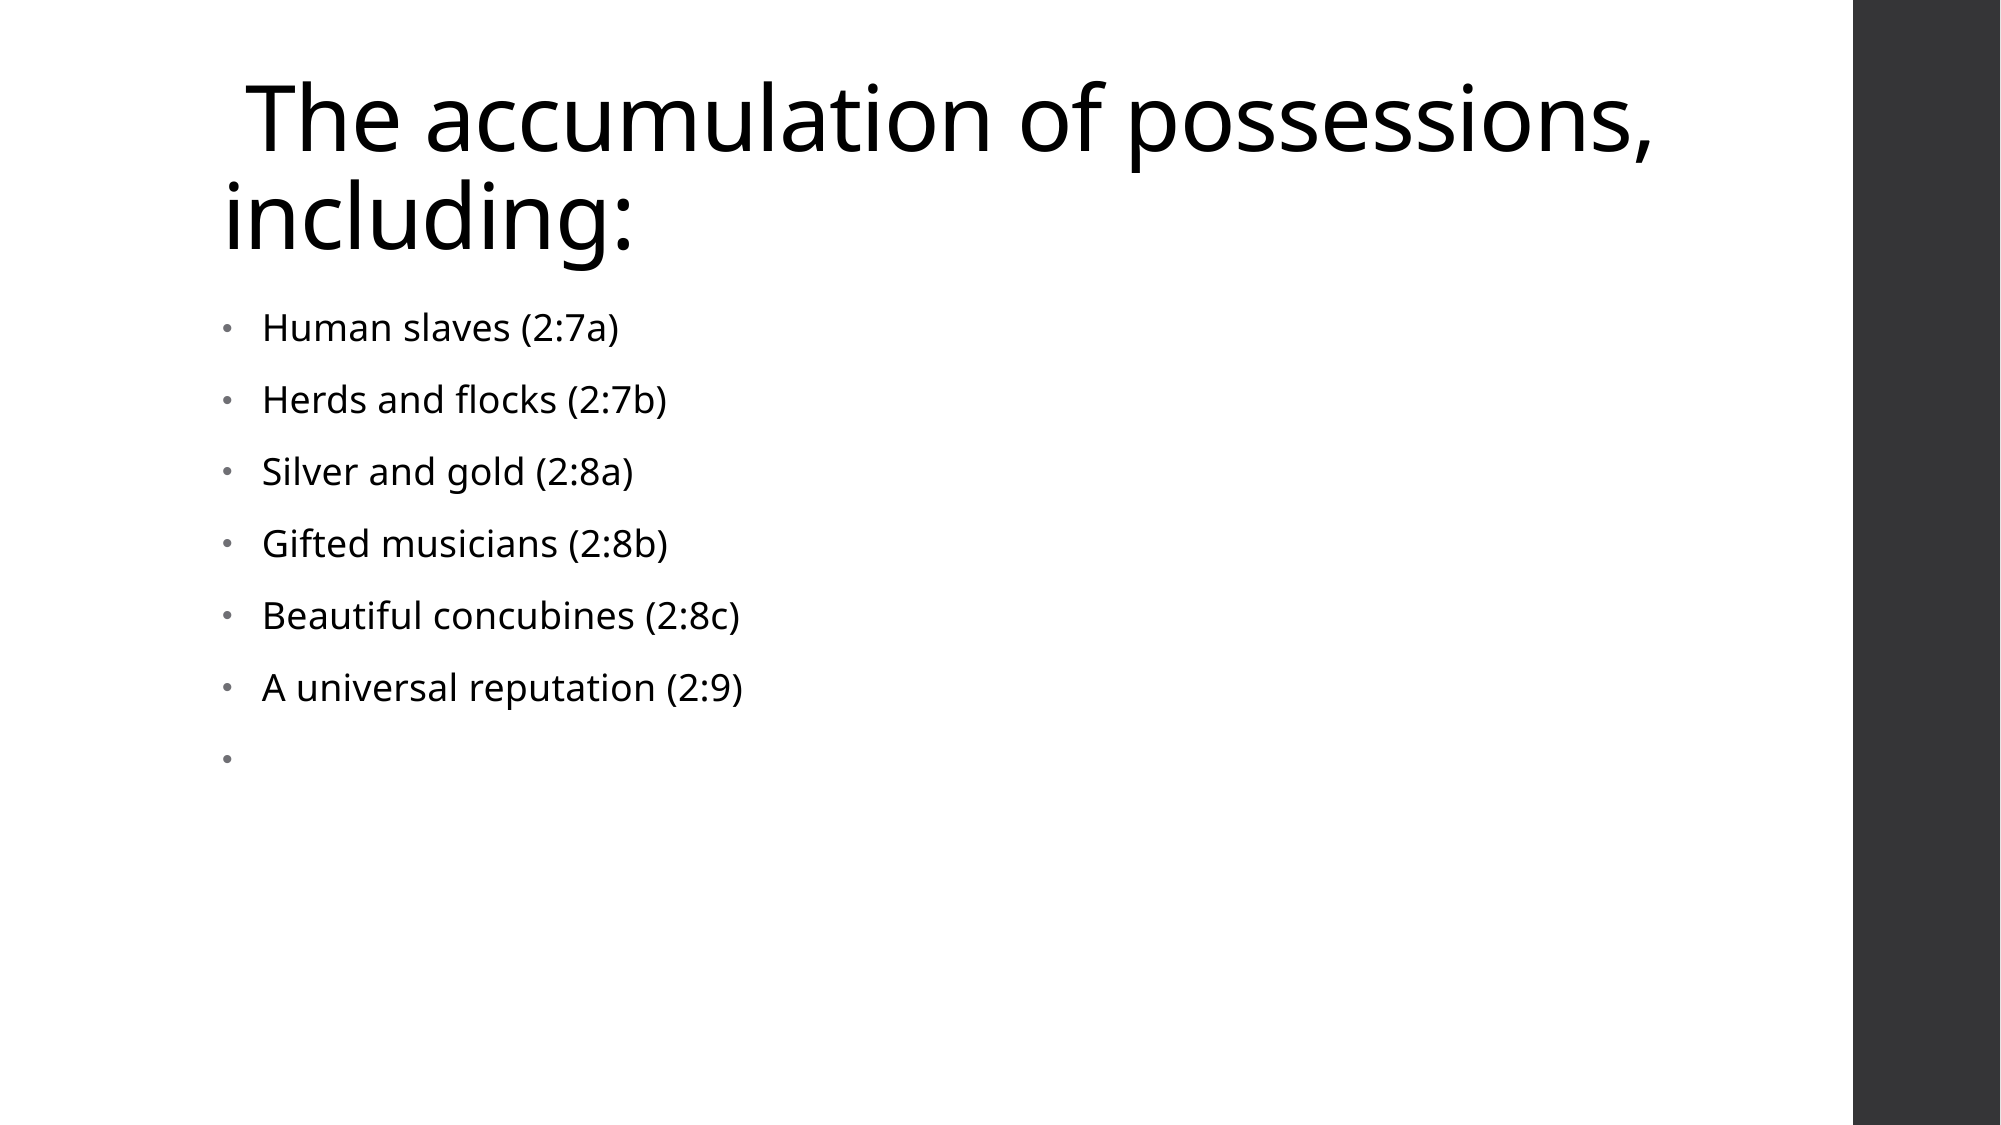

# The accumulation of possessions, including:
 Human slaves (2:7a)
 Herds and flocks (2:7b)
 Silver and gold (2:8a)
 Gifted musicians (2:8b)
 Beautiful concubines (2:8c)
 A universal reputation (2:9)